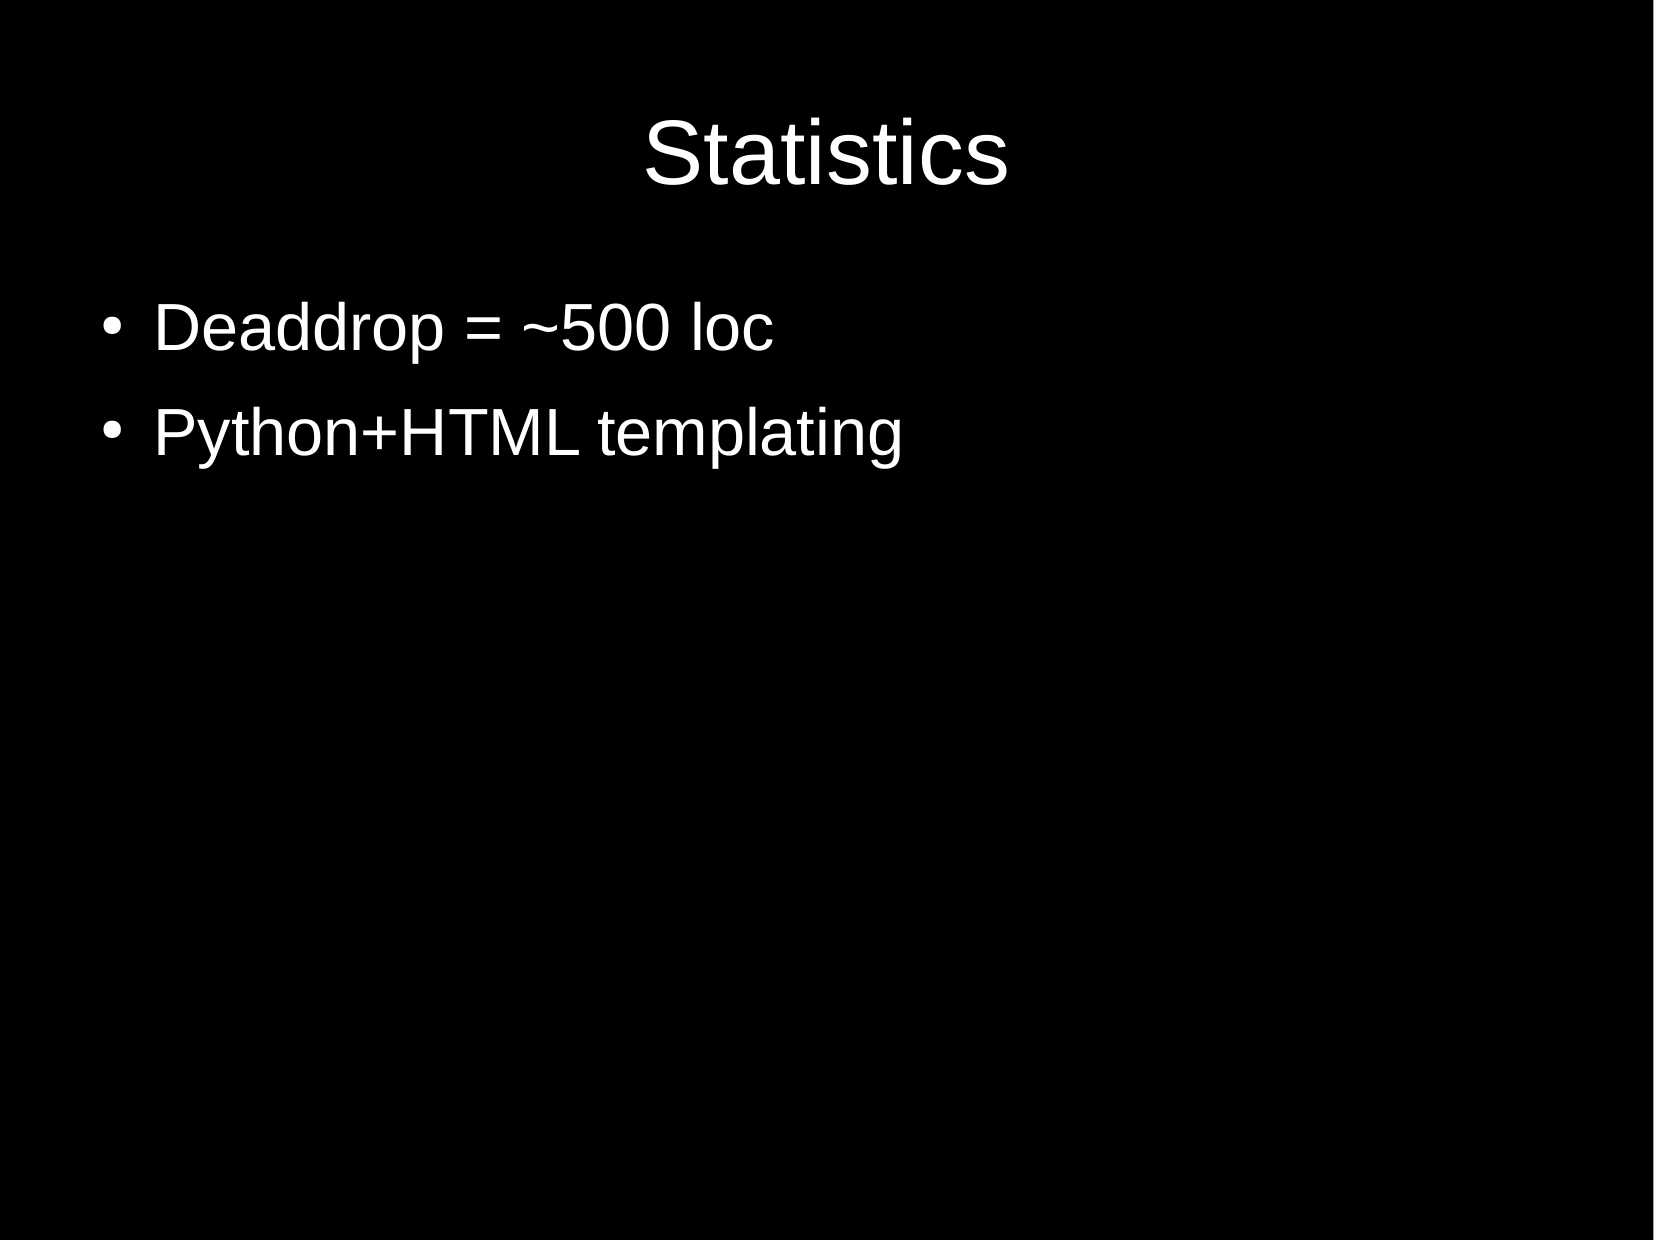

# Statistics
Deaddrop = ~500 loc
Python+HTML templating